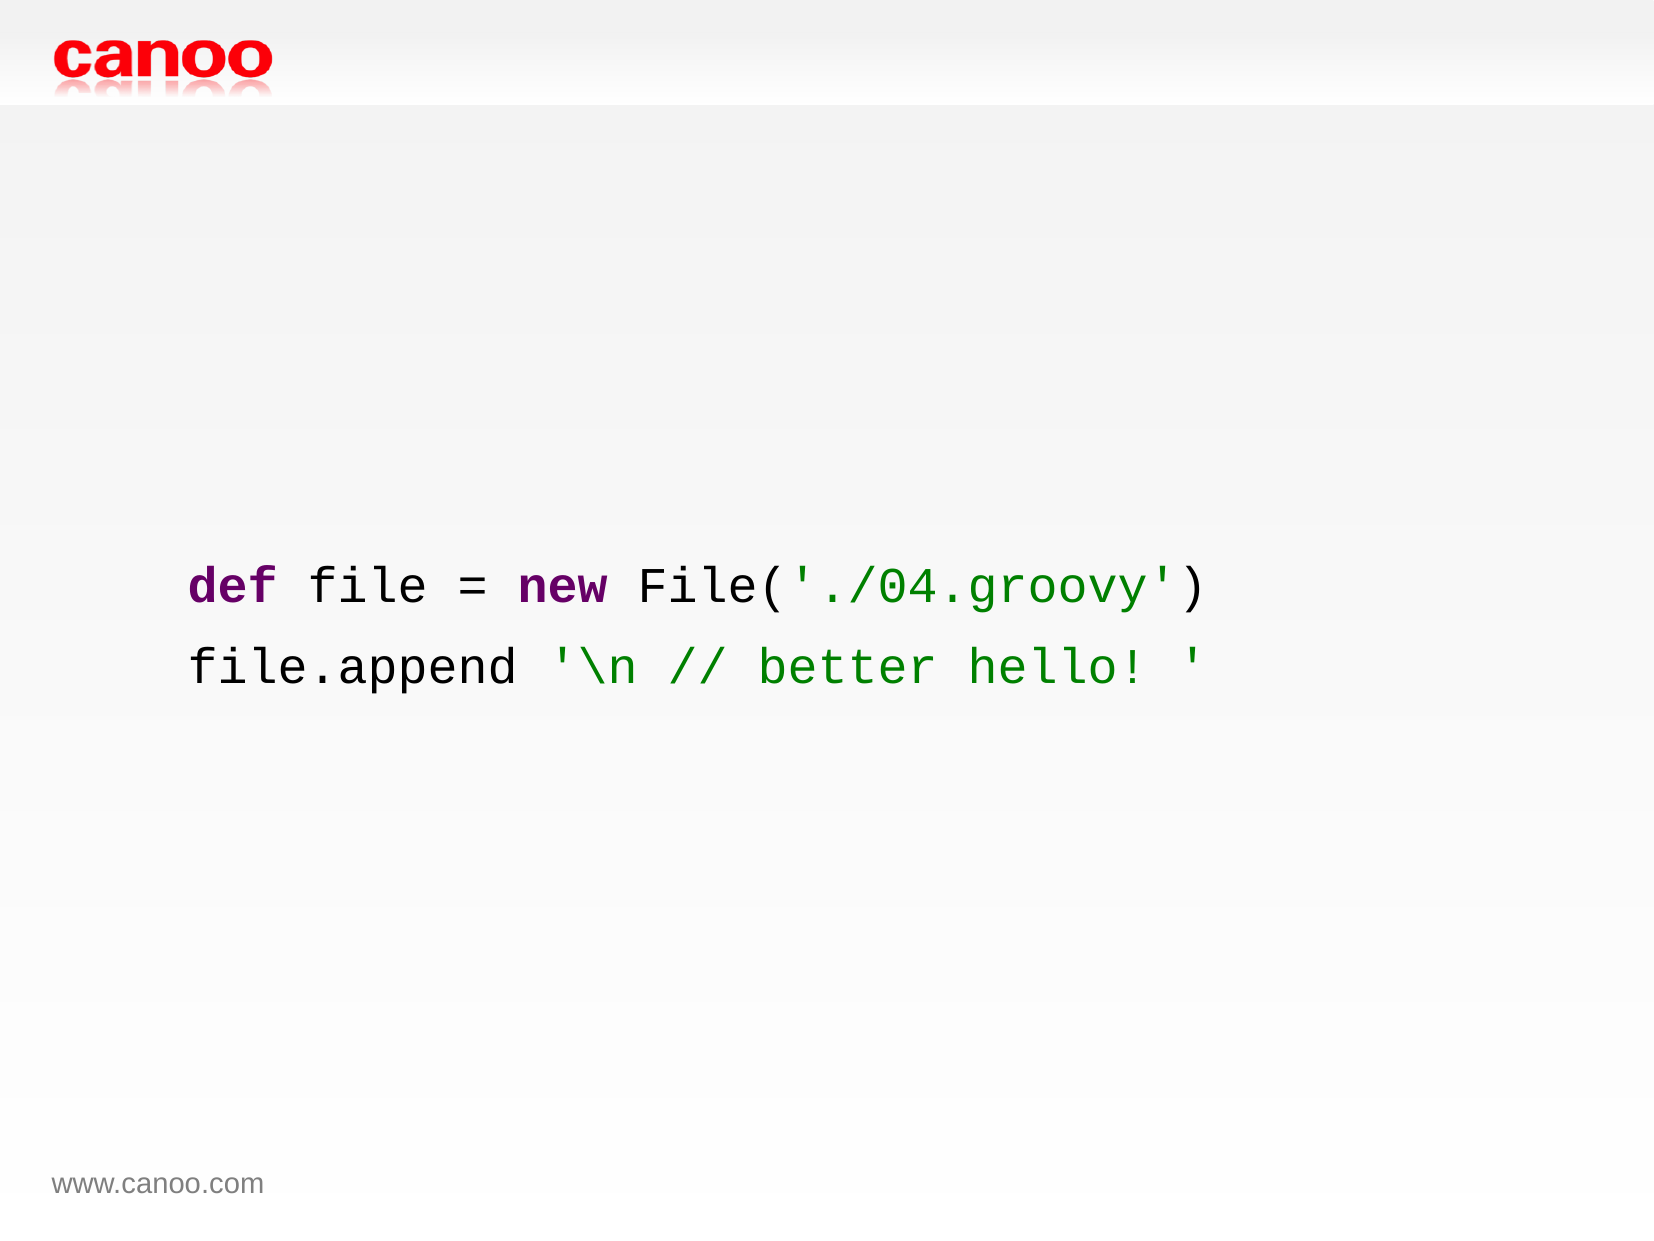

def file = new File('./04.groovy')
file.append '\n // better hello! '